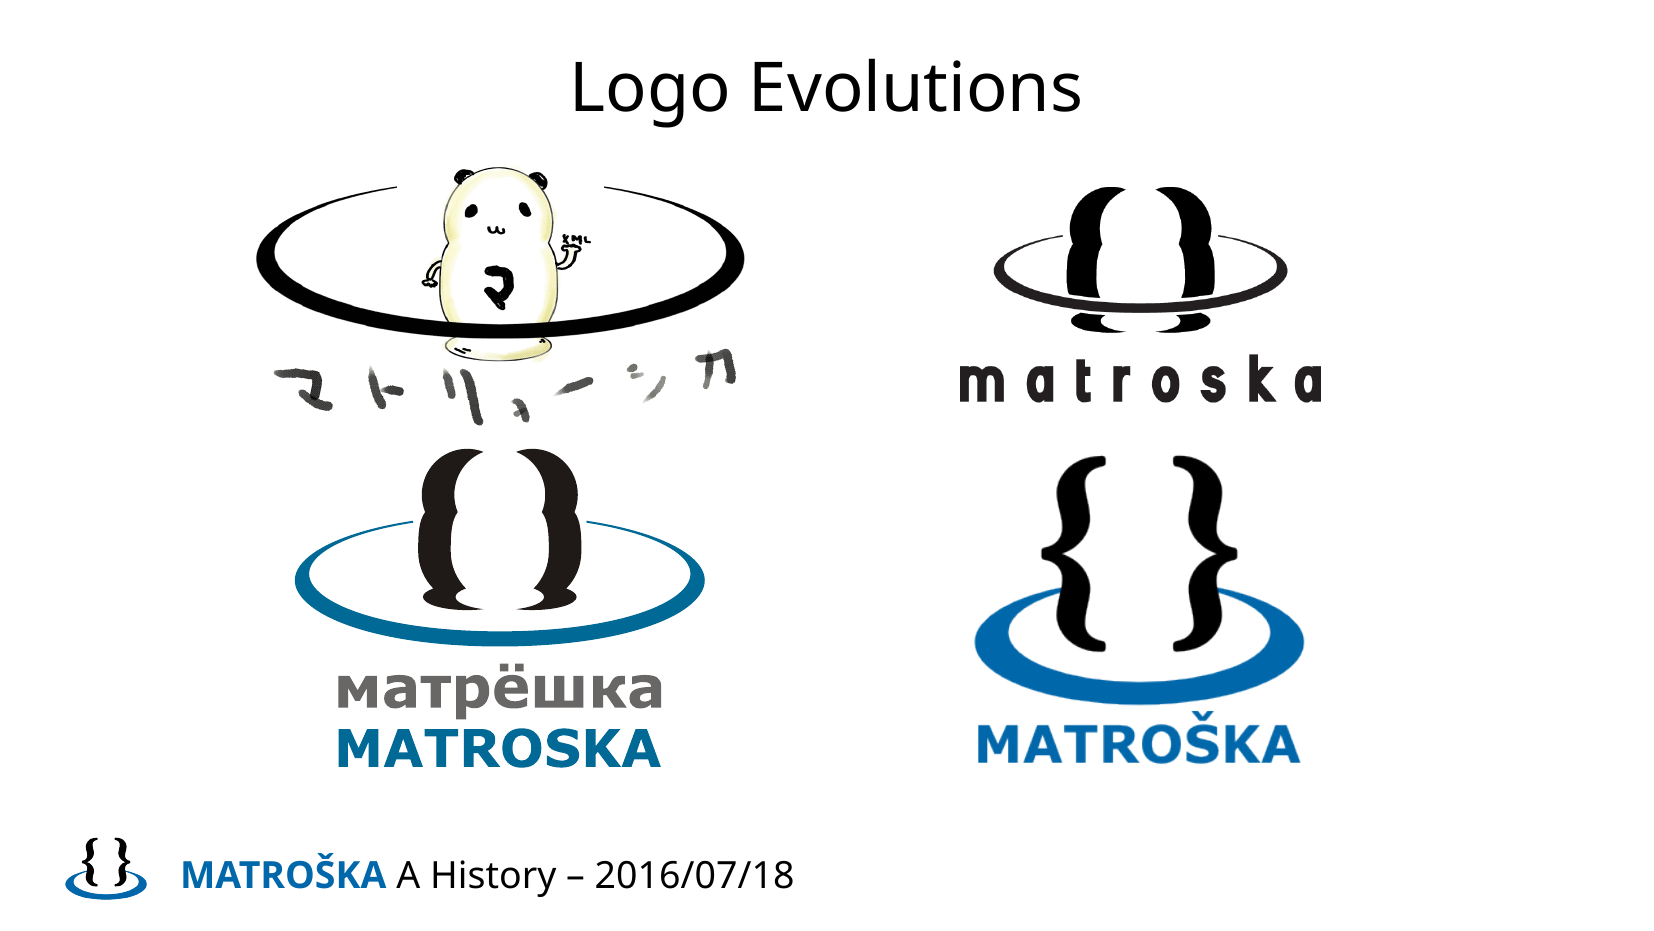

# Logo Evolutions
MATROŠKA A History – 2016/07/18